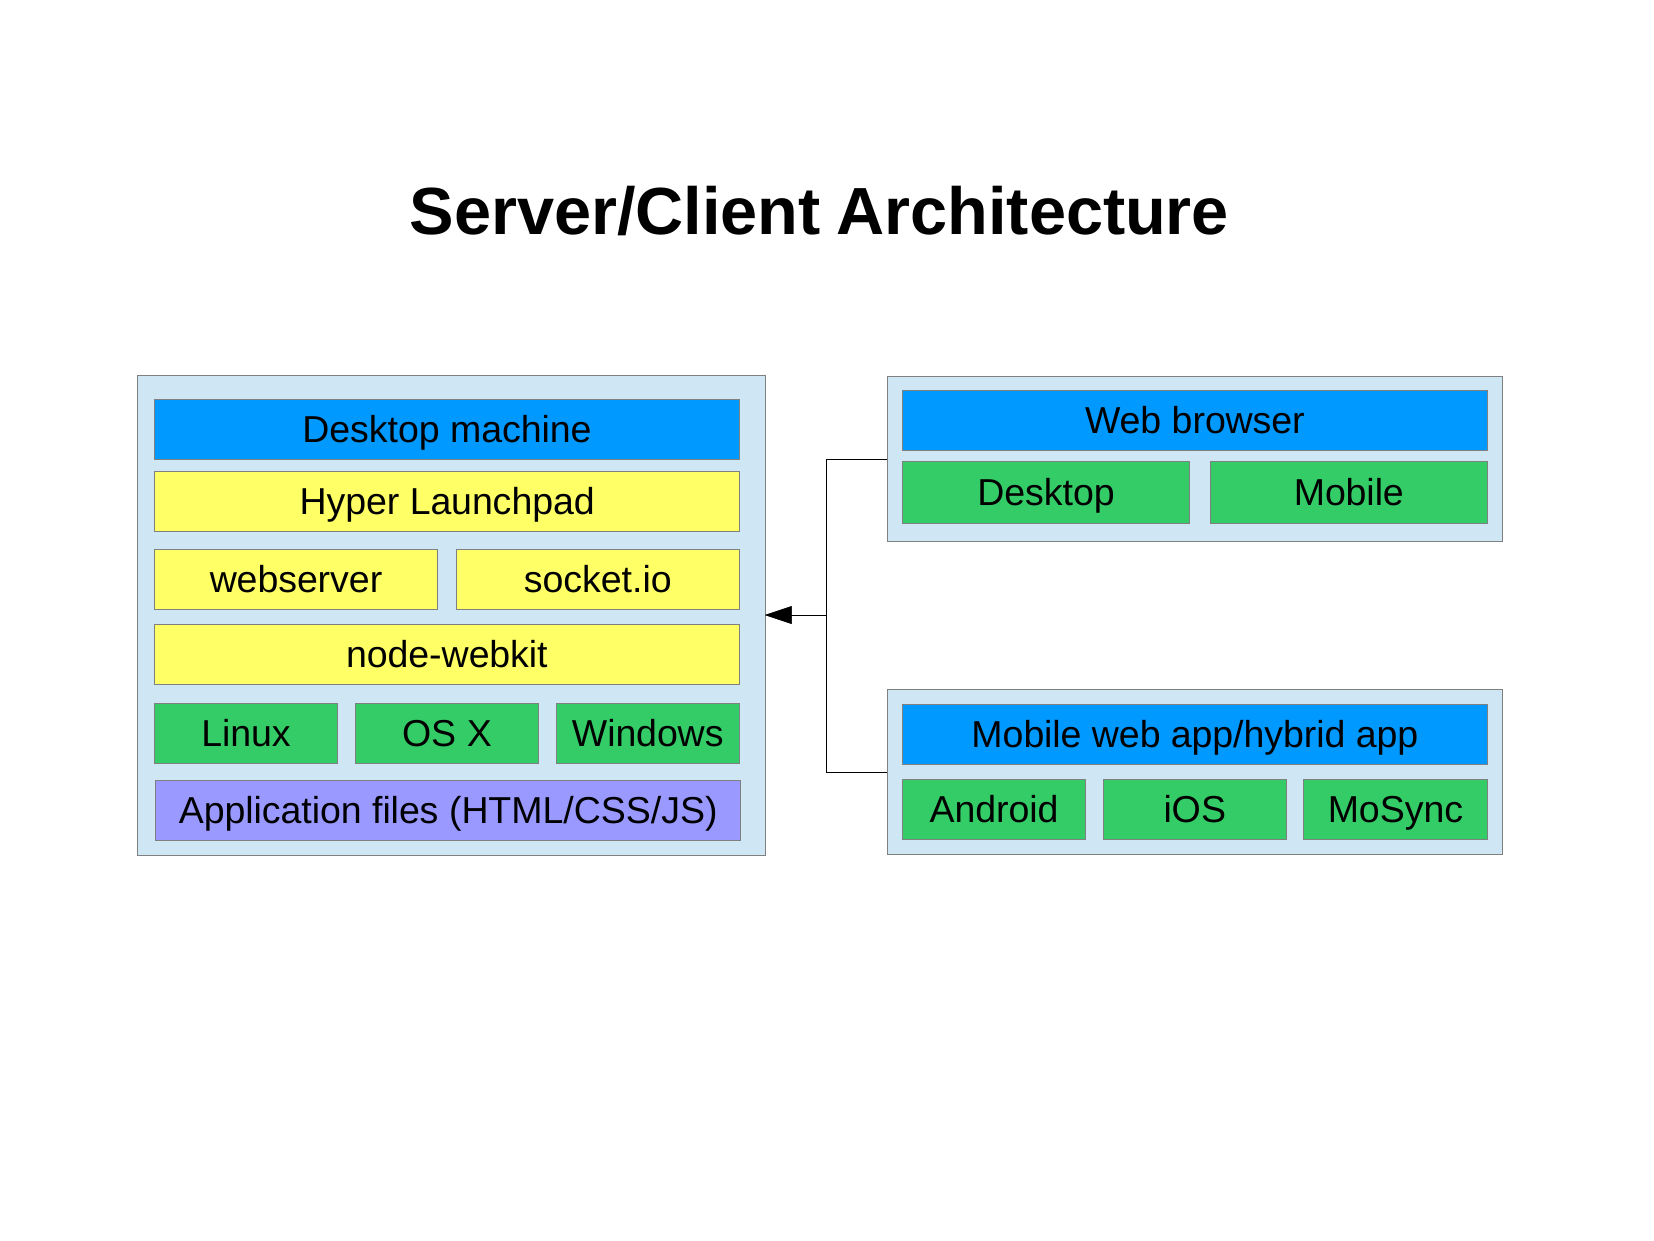

Server/Client Architecture
Web browser
Desktop machine
Desktop
Mobile
Hyper Launchpad
webserver
socket.io
node-webkit
Linux
OS X
Windows
Mobile web app/hybrid app
Android
iOS
MoSync
Application files (HTML/CSS/JS)